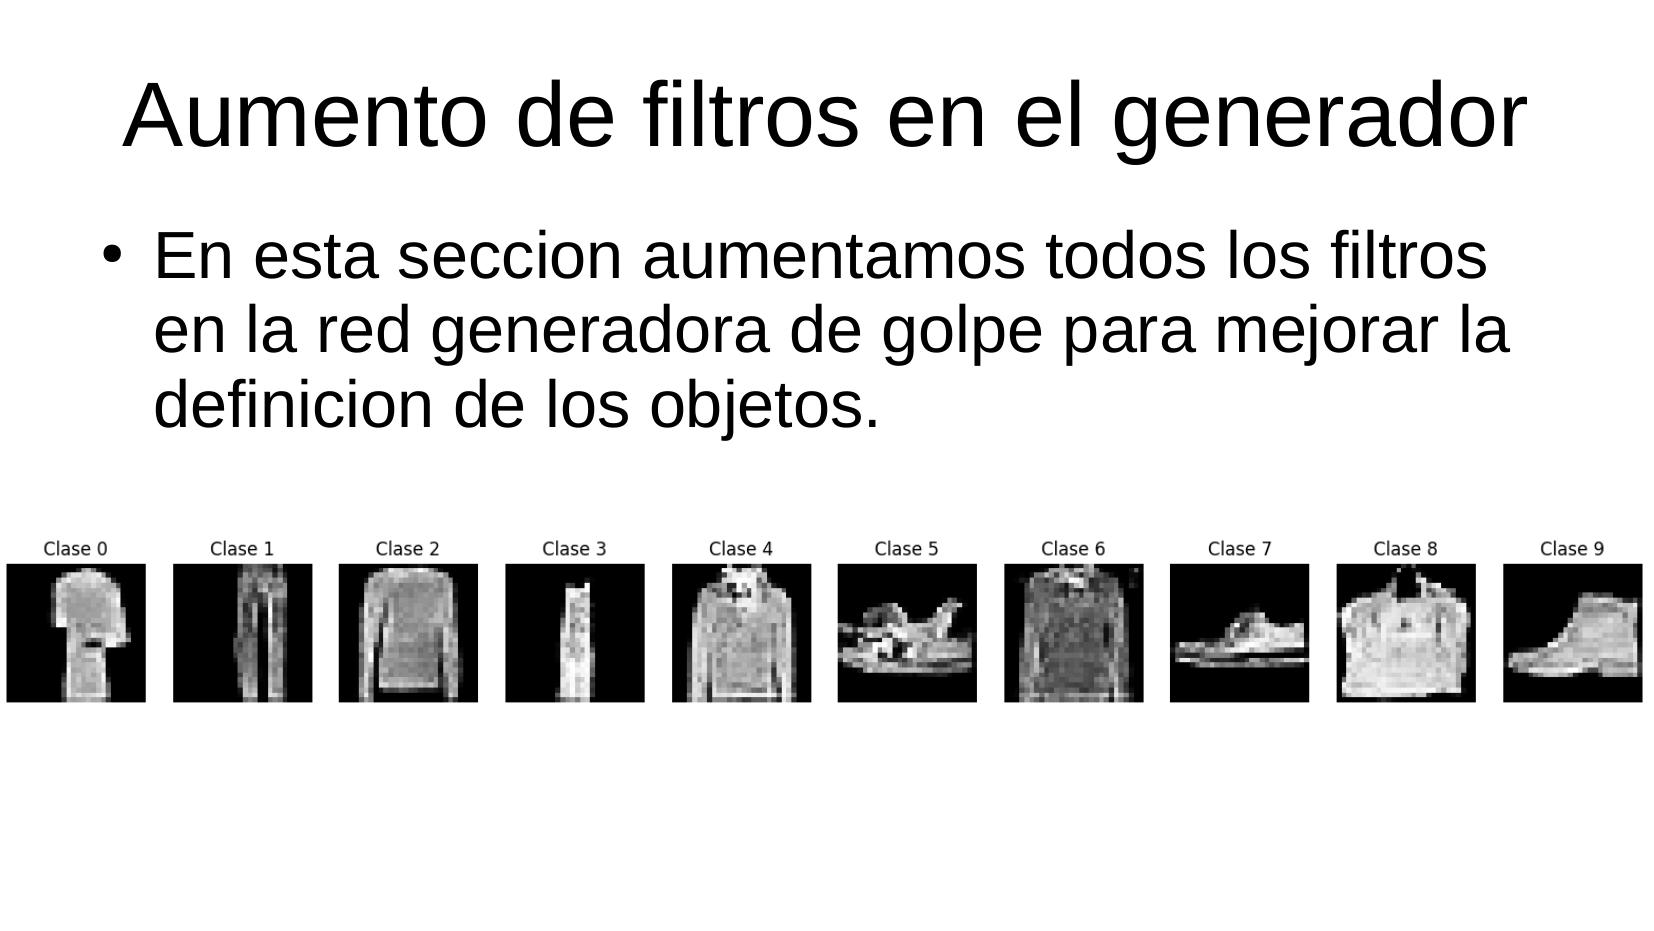

# Aumento de filtros en el generador
En esta seccion aumentamos todos los filtros en la red generadora de golpe para mejorar la definicion de los objetos.